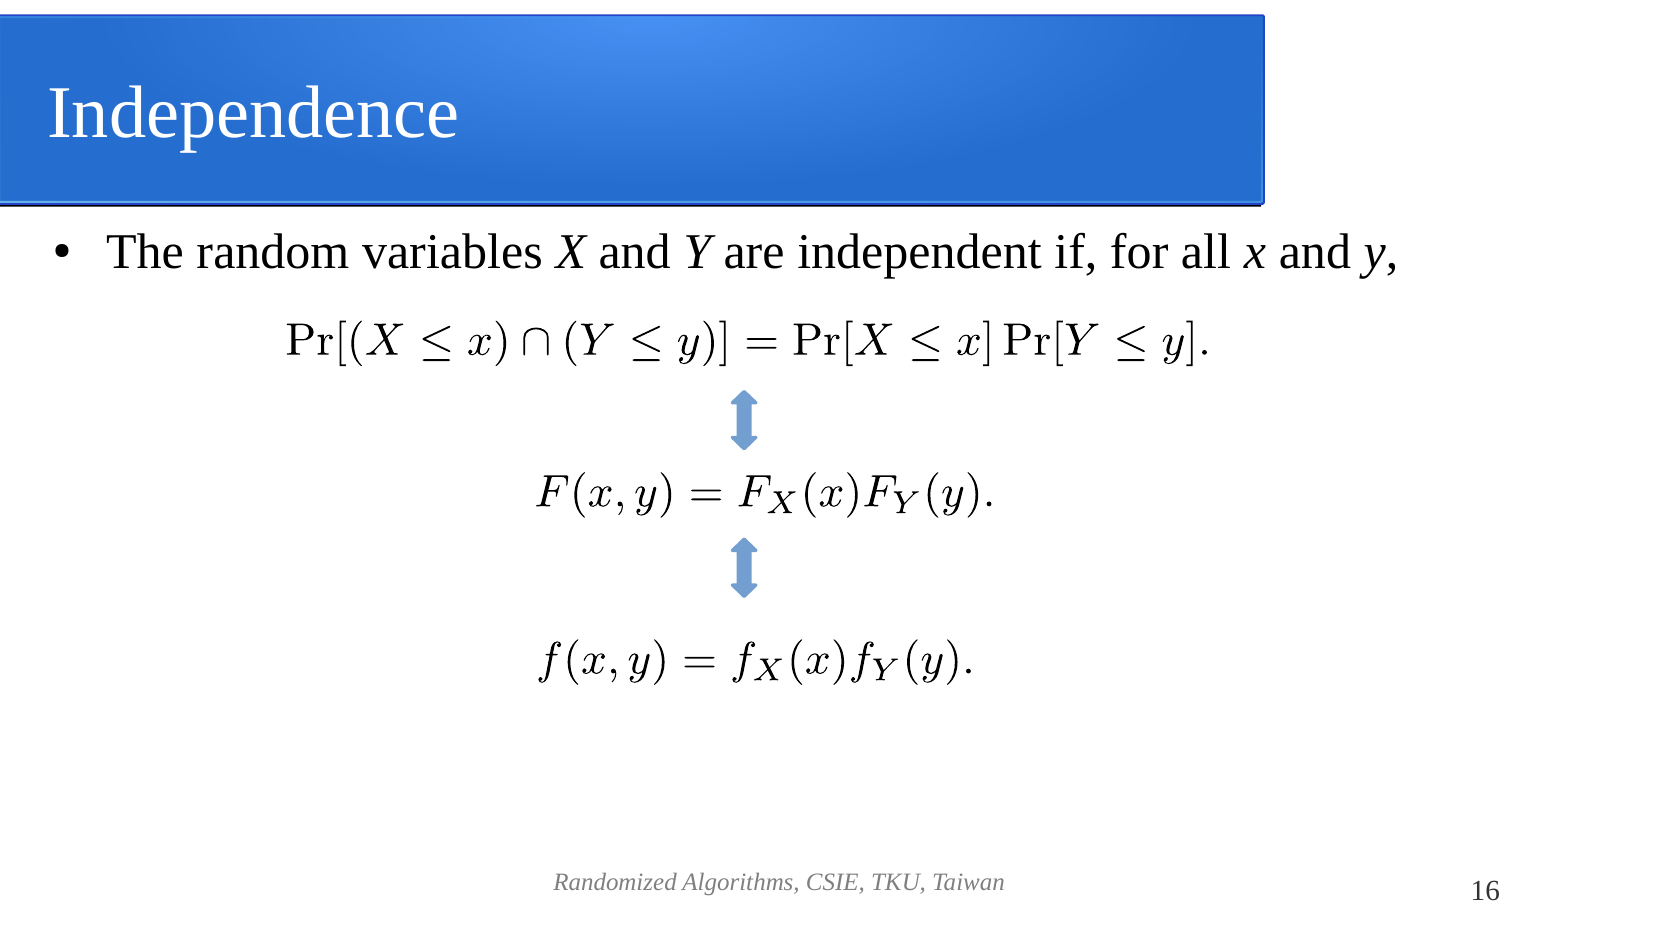

# Independence
The random variables X and Y are independent if, for all x and y,
Randomized Algorithms, CSIE, TKU, Taiwan
16